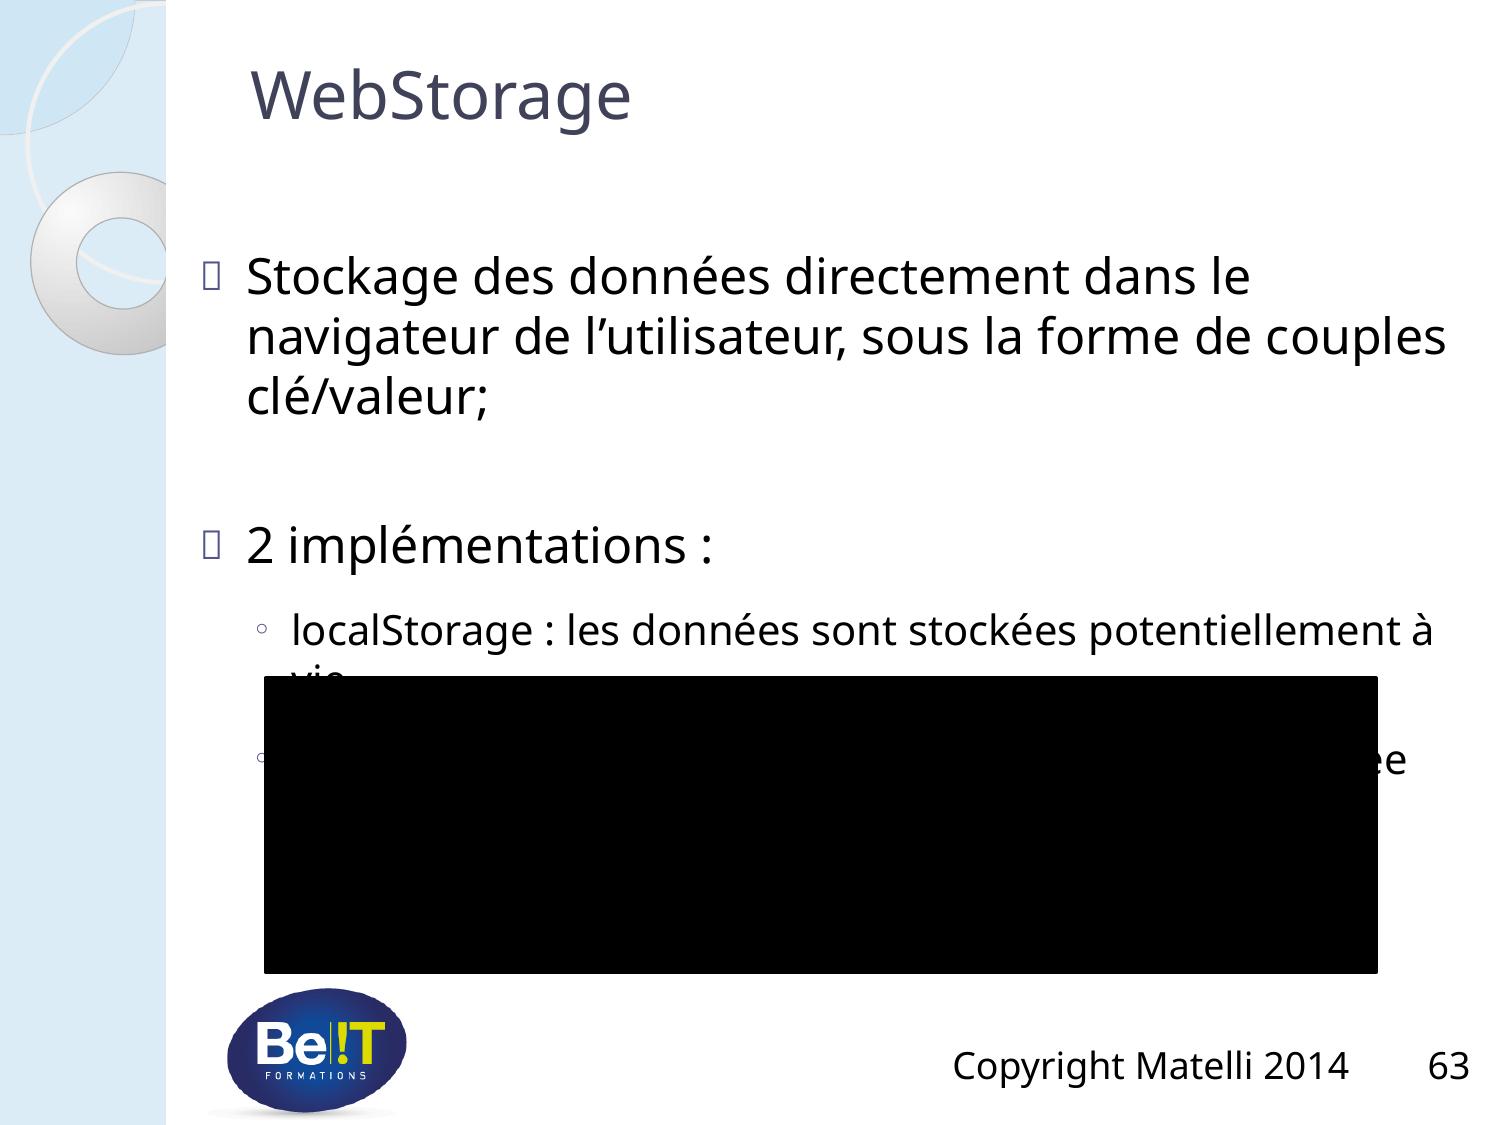

# WebStorage
Stockage des données directement dans le navigateur de l’utilisateur, sous la forme de couples clé/valeur;
2 implémentations :
localStorage : les données sont stockées potentiellement à vie
sessionStorage : les données sont stockées pour la durée de la session
 // stocker une chaîne de caractrère
 window.localStorage['key'] = JSON.stringify(obj);
 // Récuperer cette chaîne :
 console.log(JSON.parse(window.localStorage['key']));
Copyright Matelli 2014